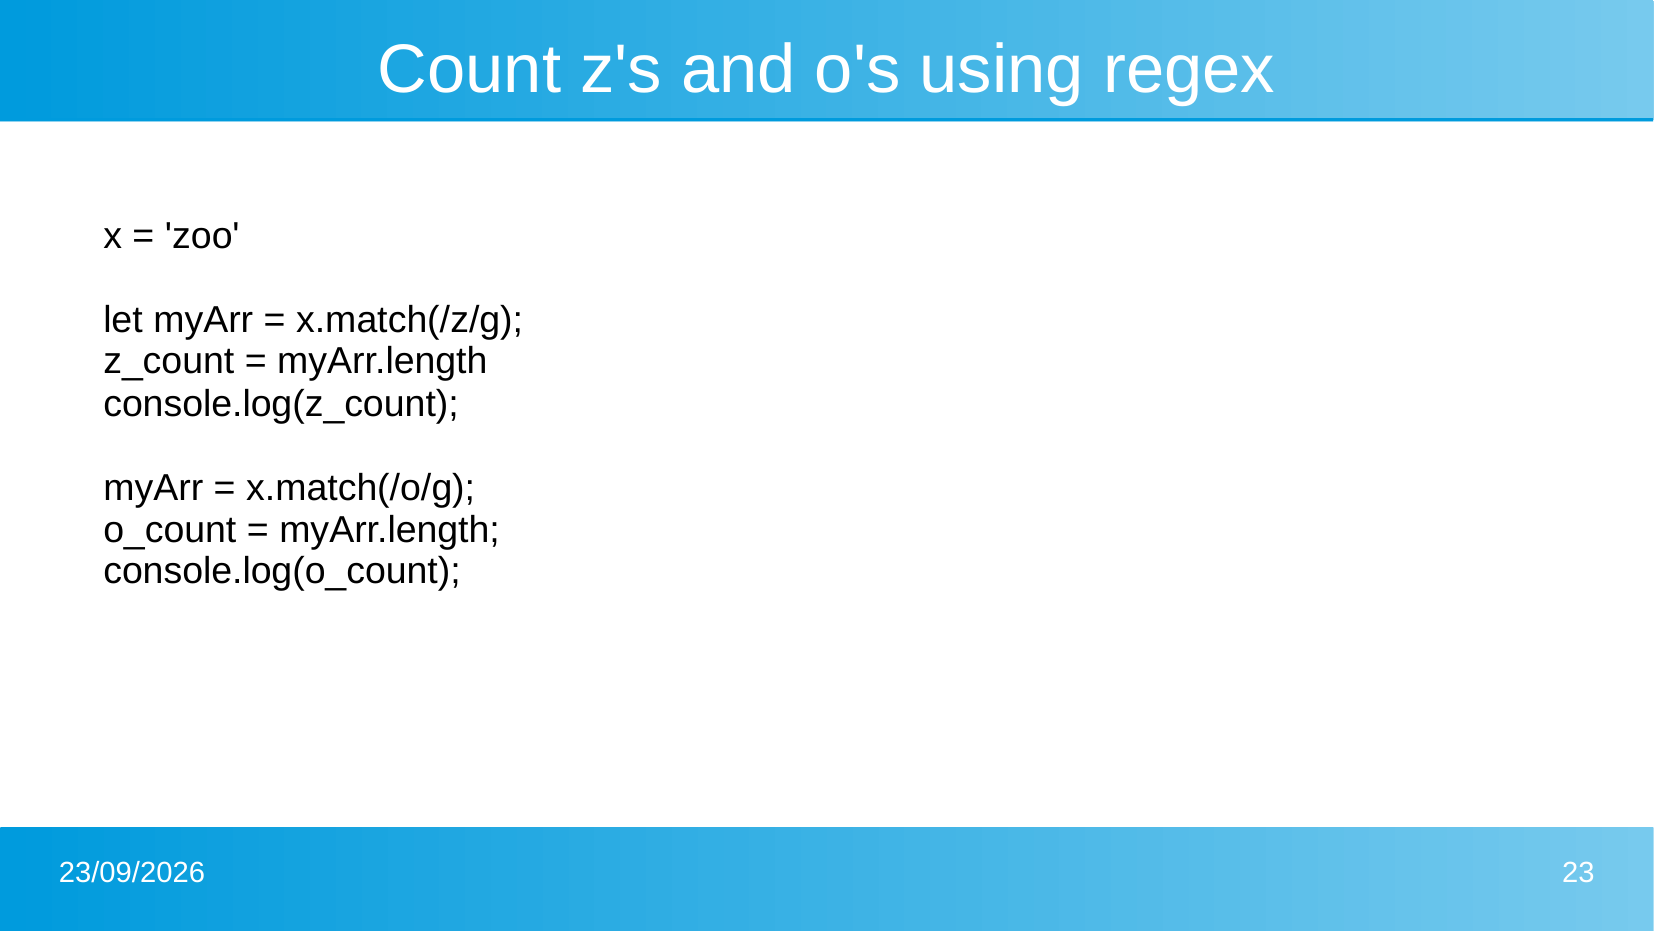

# Count z's and o's using regex
x = 'zoo'
let myArr = x.match(/z/g);
z_count = myArr.length
console.log(z_count);
myArr = x.match(/o/g);
o_count = myArr.length;
console.log(o_count);
23